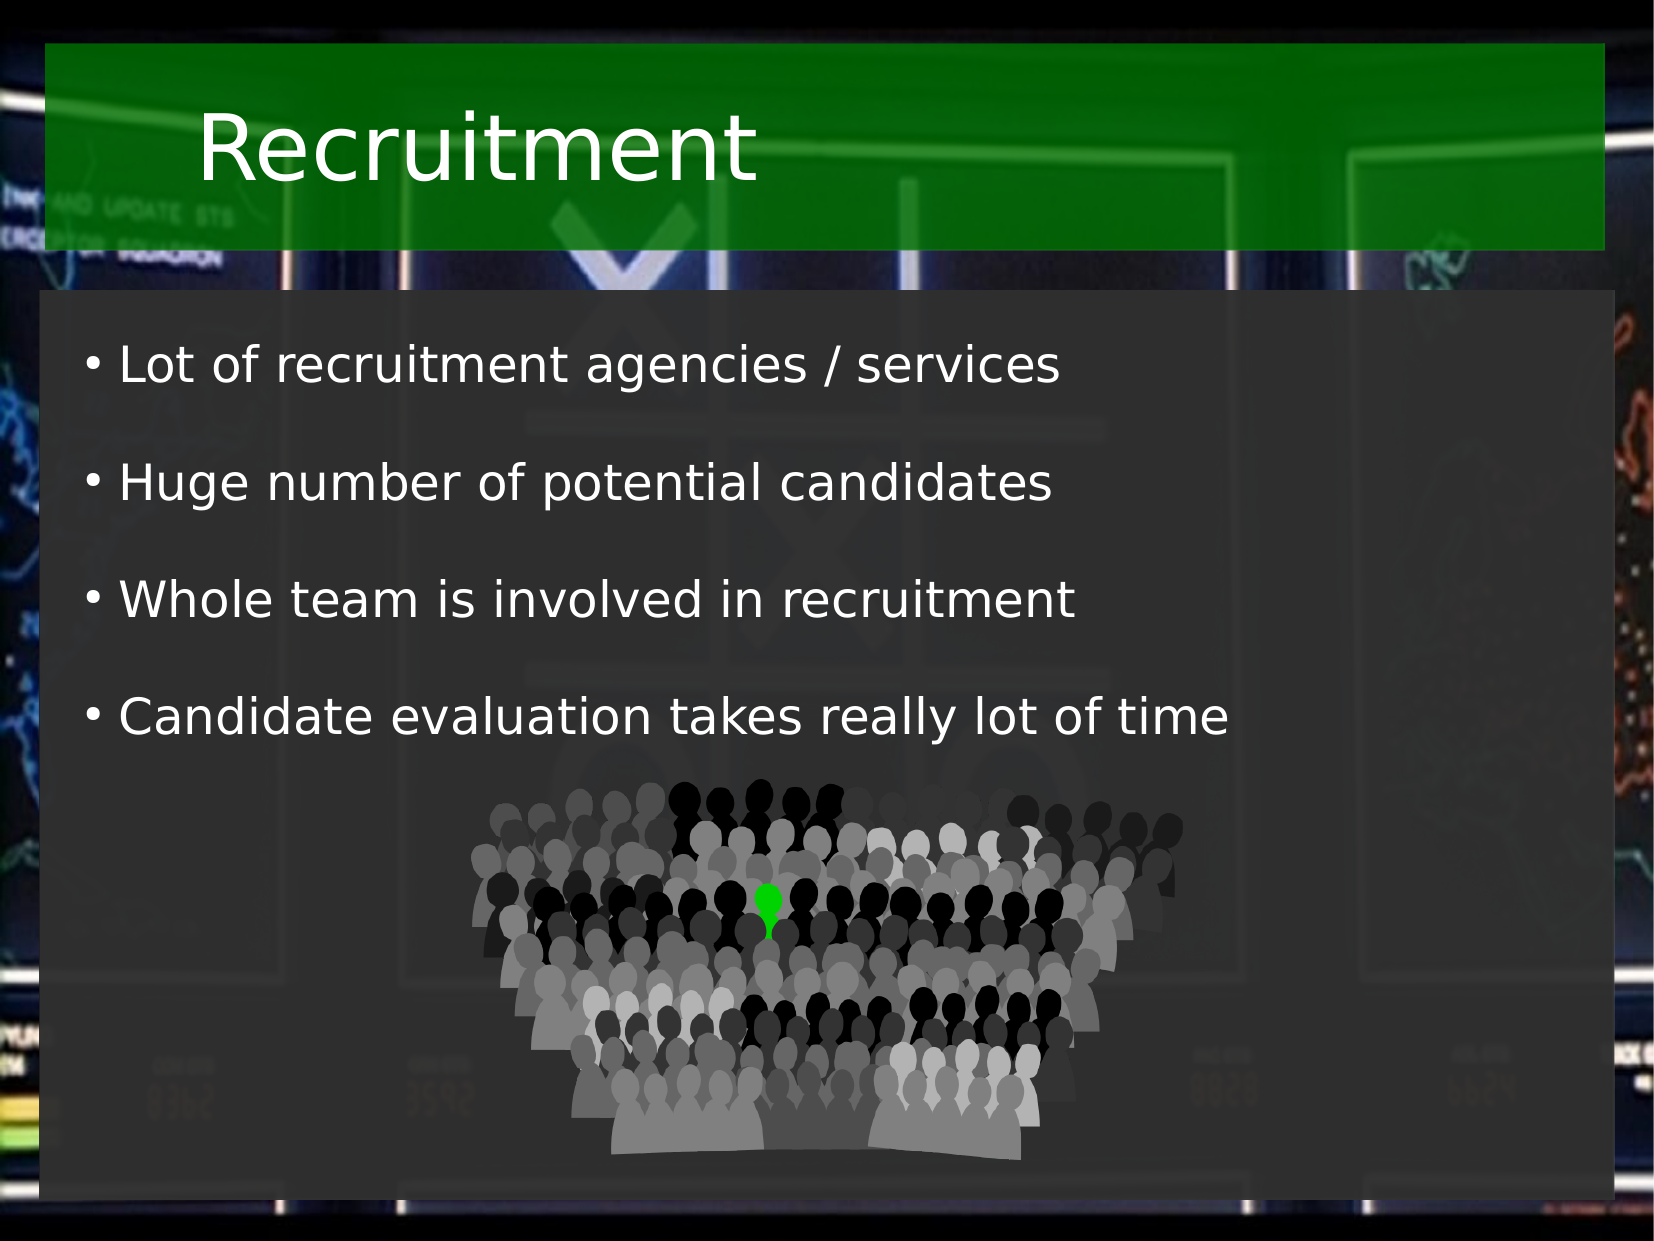

# Recruitment
 Lot of recruitment agencies / services
 Huge number of potential candidates
 Whole team is involved in recruitment
 Candidate evaluation takes really lot of time